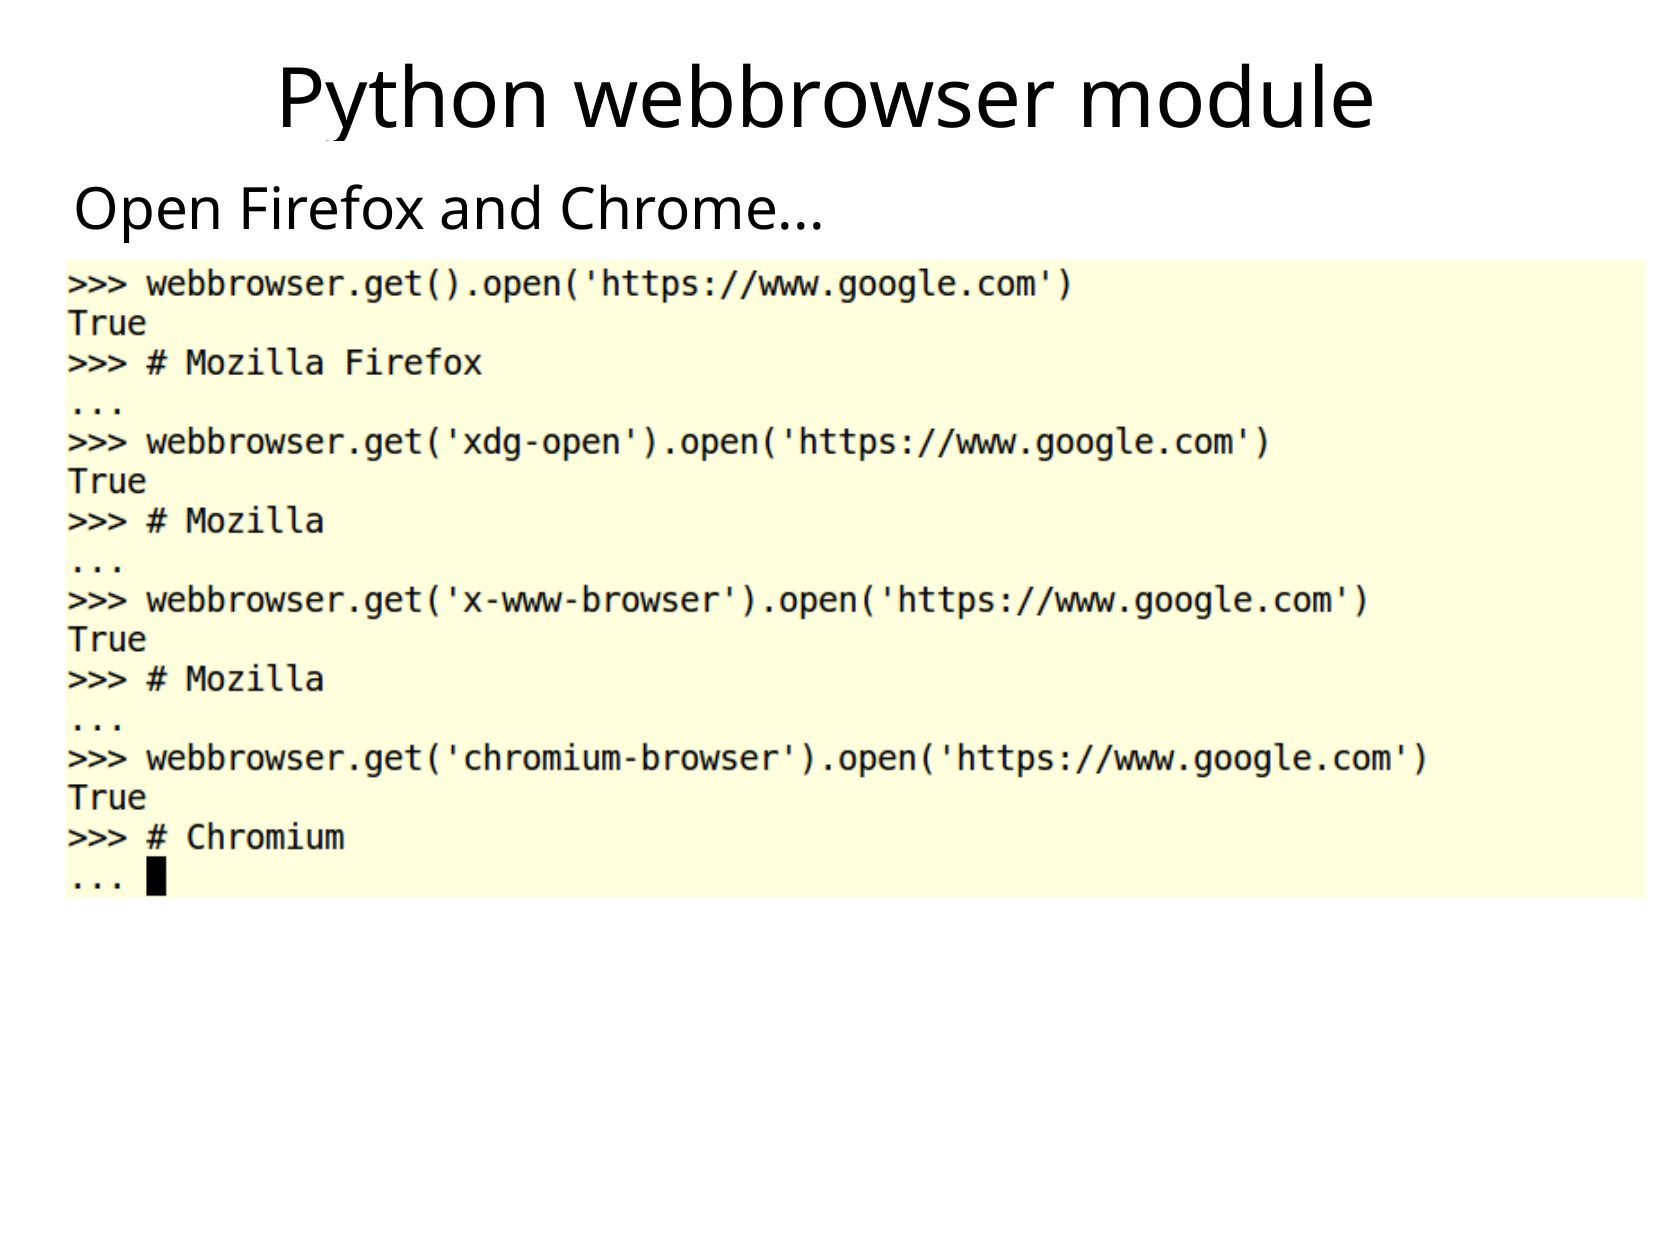

# Python webbrowser module
Open Firefox and Chrome...